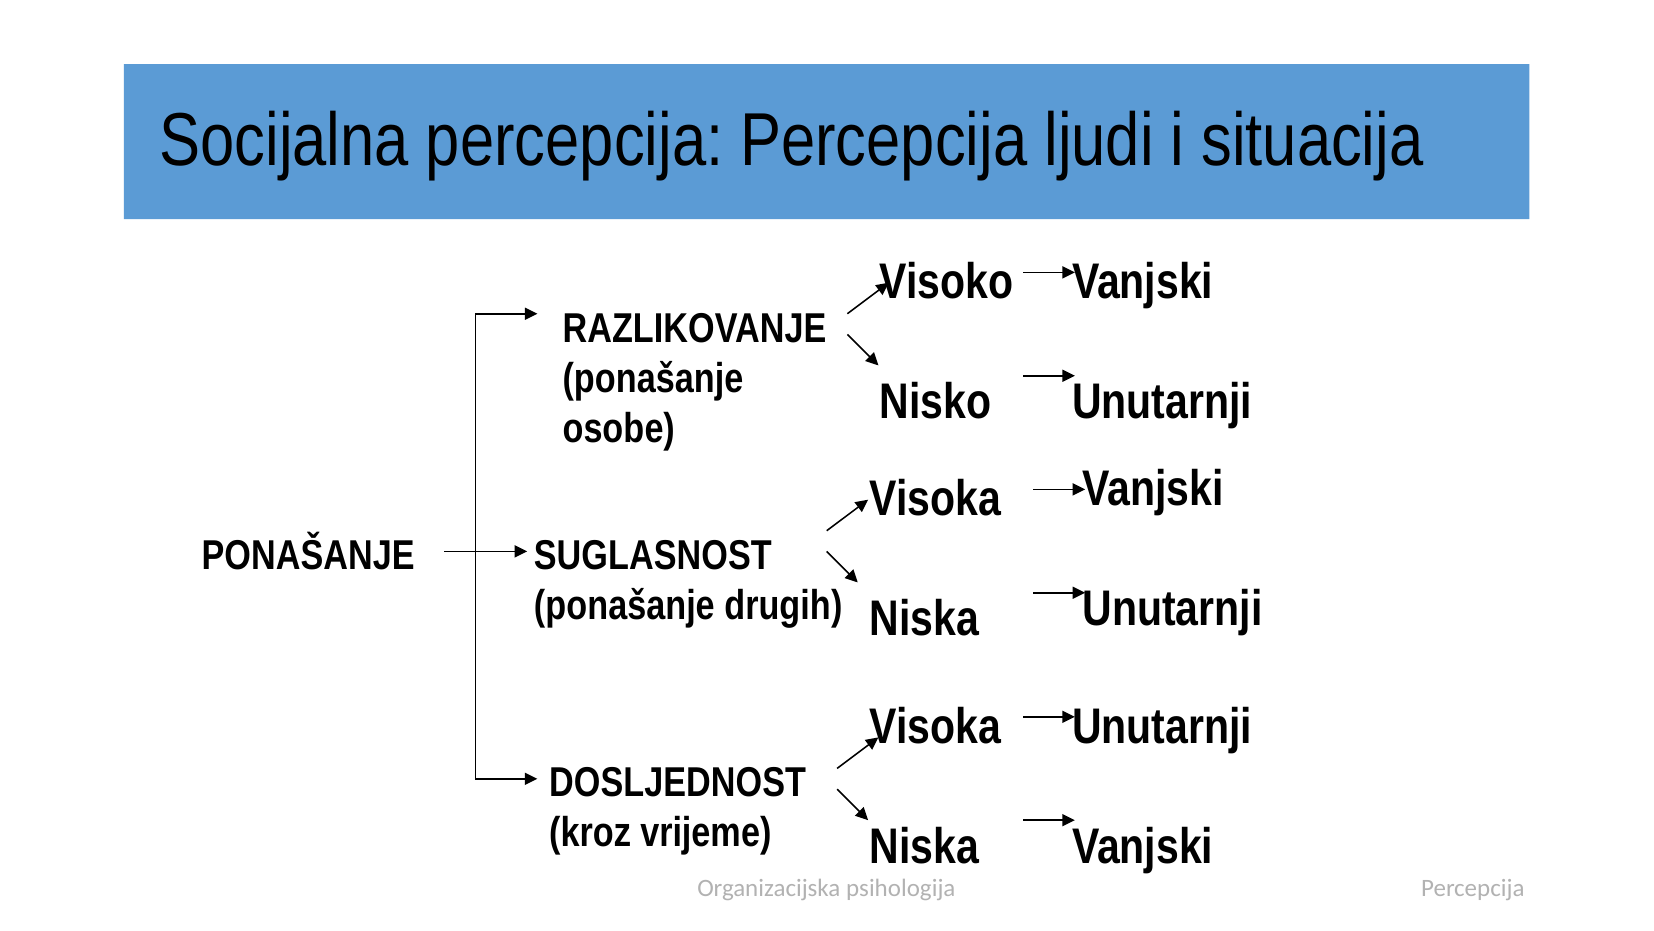

Socijalna percepcija: Percepcija ljudi i situacija
Visoko
Nisko
Vanjski
Unutarnji
RAZLIKOVANJE
(ponašanje osobe)
Vanjski
Unutarnji
Visoka
Niska
PONAŠANJE
SUGLASNOST
(ponašanje drugih)
Visoka
Niska
Unutarnji
Vanjski
DOSLJEDNOST
(kroz vrijeme)
Organizacijska psihologija
Percepcija